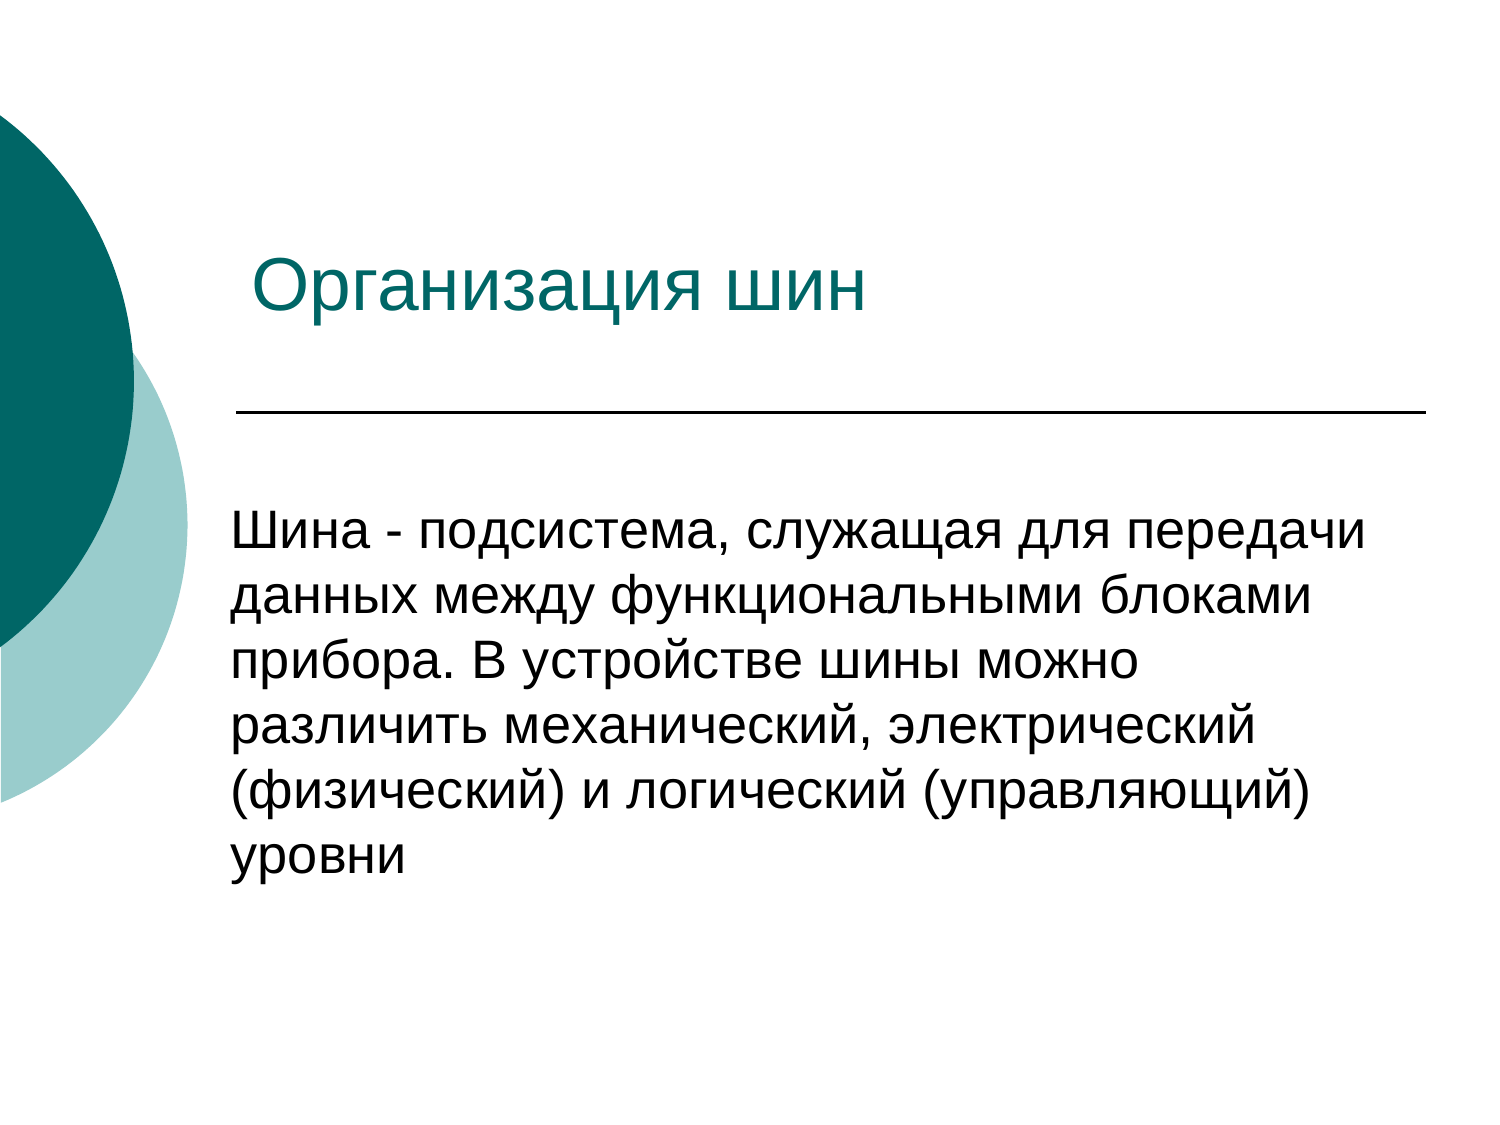

# Организация шин
Шина - подсистема, служащая для передачи данных между функциональными блоками прибора. В устройстве шины можно различить механический, электрический (физический) и логический (управляющий) уровни